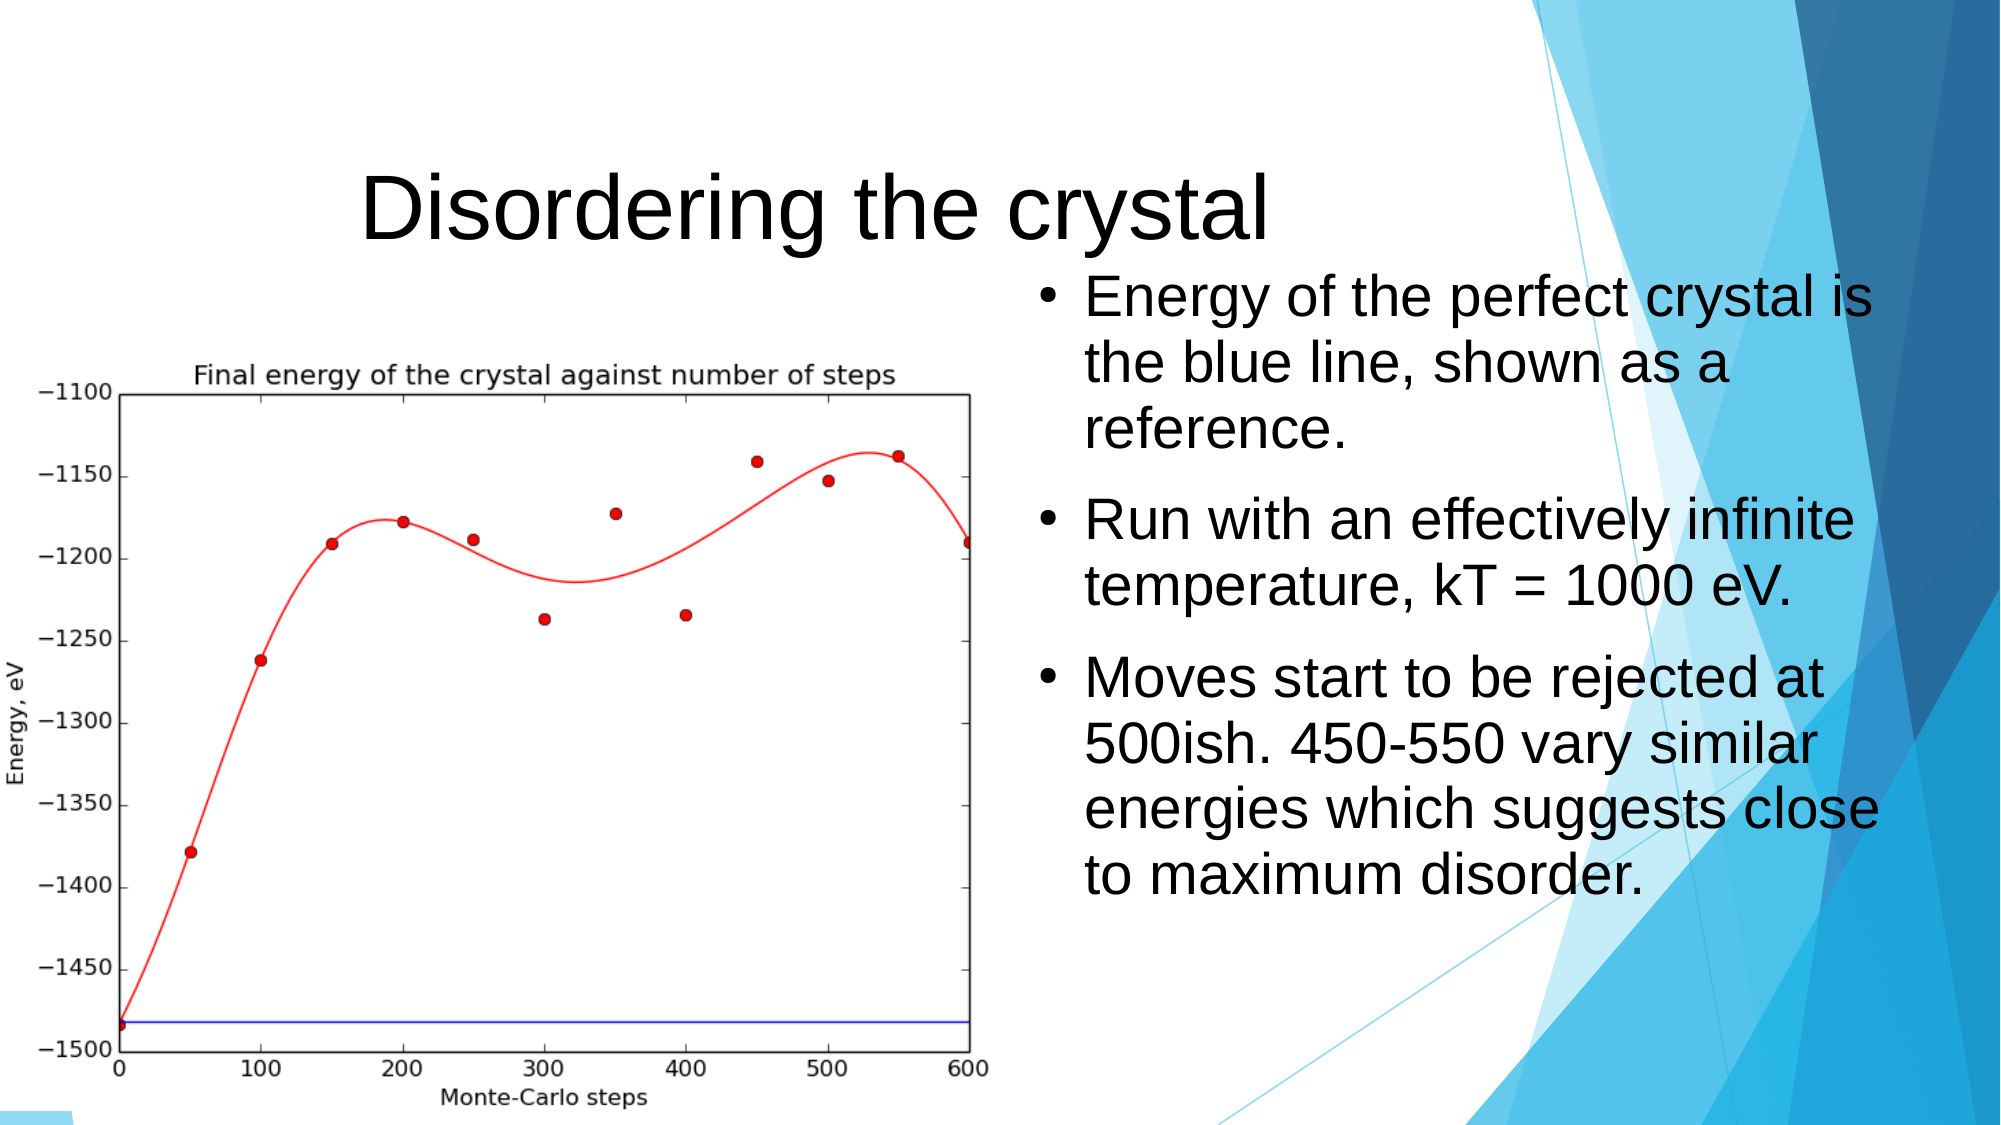

# Disordering the crystal
Energy of the perfect crystal is the blue line, shown as a reference.
Run with an effectively infinite temperature, kT = 1000 eV.
Moves start to be rejected at 500ish. 450-550 vary similar energies which suggests close to maximum disorder.